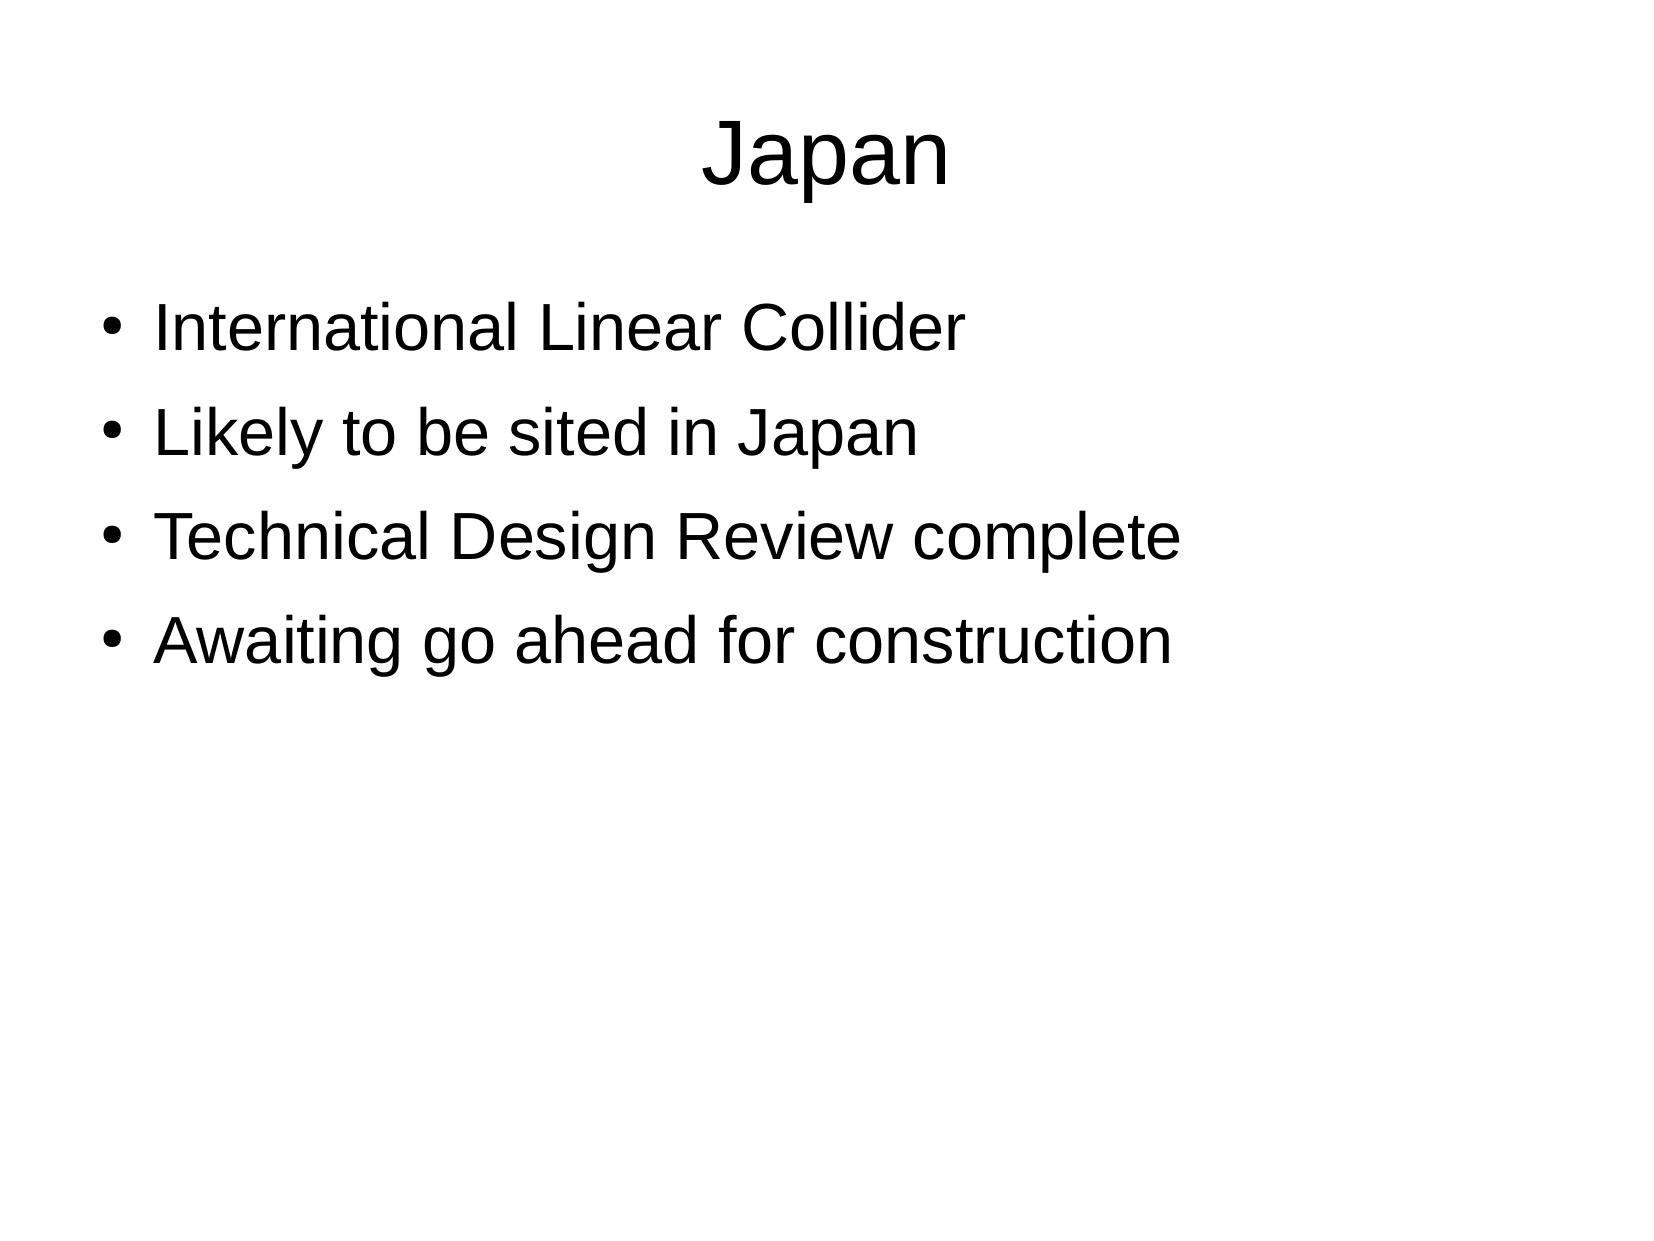

# Japan
International Linear Collider
Likely to be sited in Japan
Technical Design Review complete
Awaiting go ahead for construction